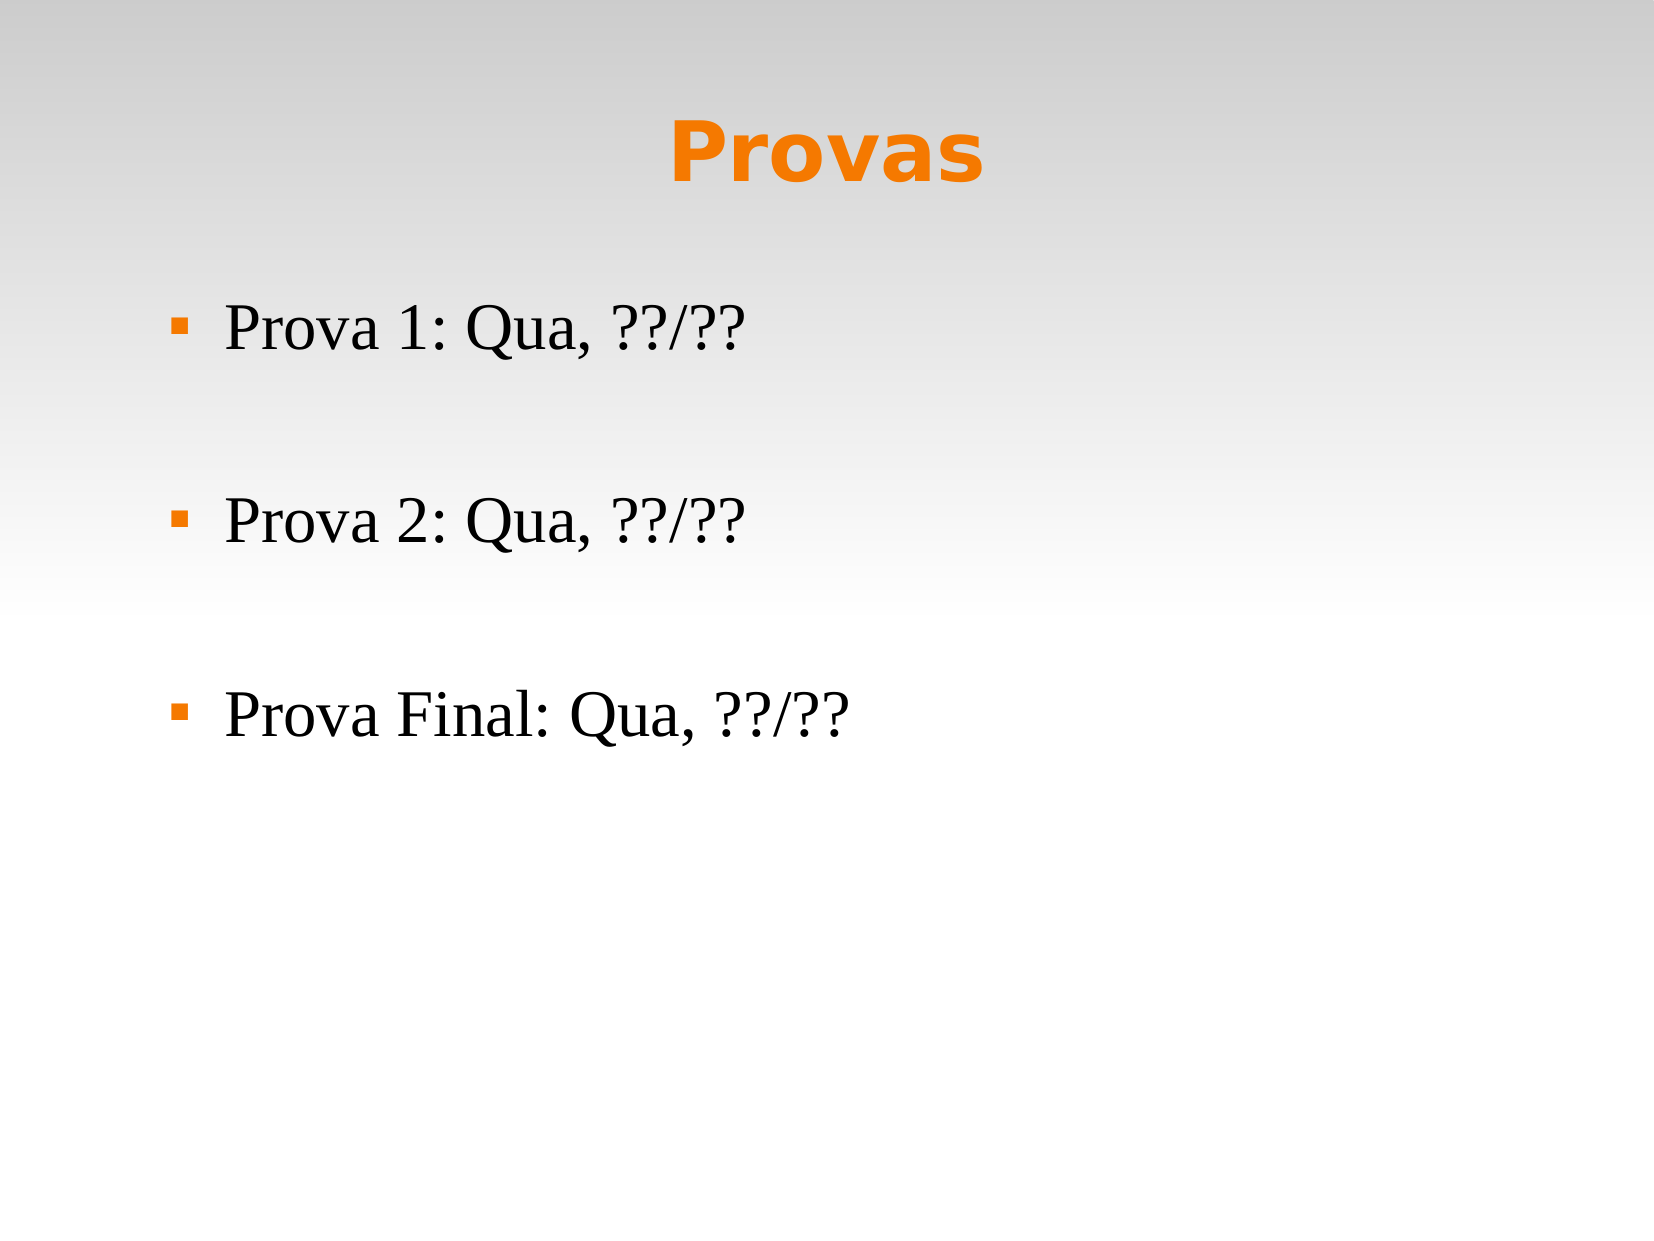

# Provas
Prova 1: Qua, ??/??
Prova 2: Qua, ??/??
Prova Final: Qua, ??/??